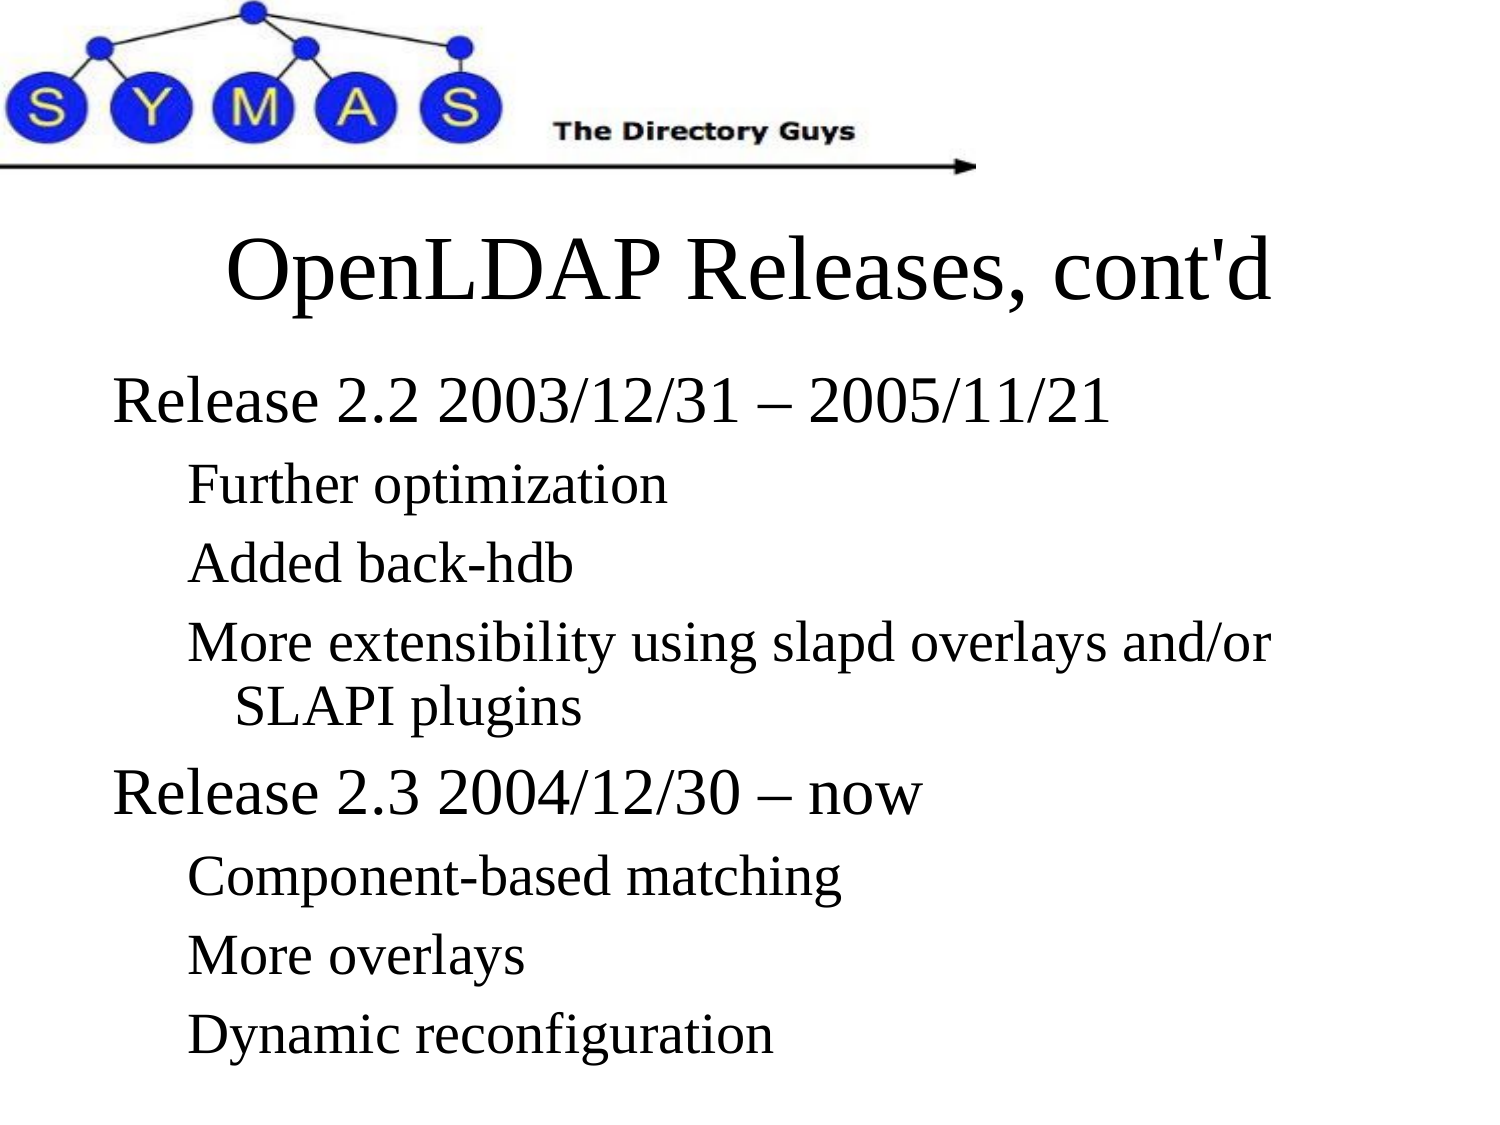

# OpenLDAP Releases, cont'd
Release 2.2 2003/12/31 – 2005/11/21
Further optimization
Added back-hdb
More extensibility using slapd overlays and/or SLAPI plugins
Release 2.3 2004/12/30 – now
Component-based matching
More overlays
Dynamic reconfiguration